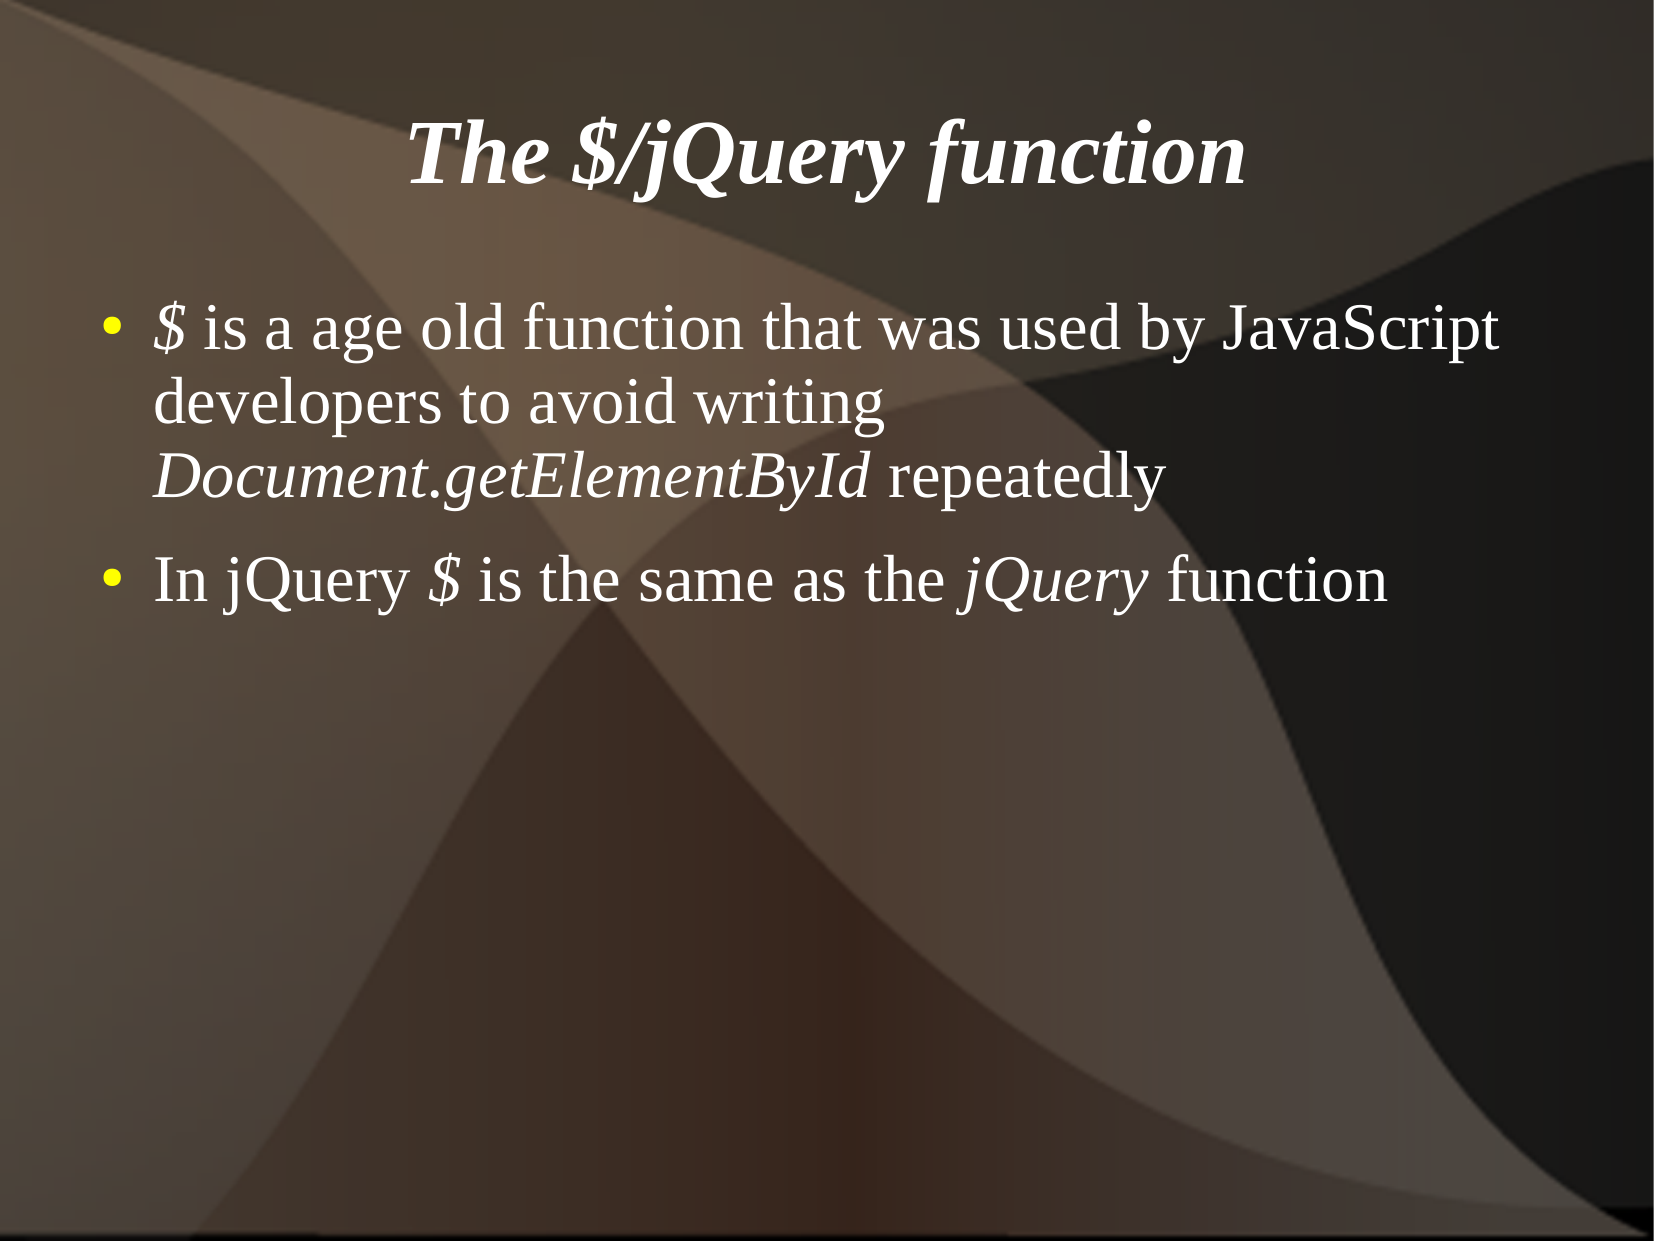

# The $/jQuery function
$ is a age old function that was used by JavaScript developers to avoid writing Document.getElementById repeatedly
In jQuery $ is the same as the jQuery function